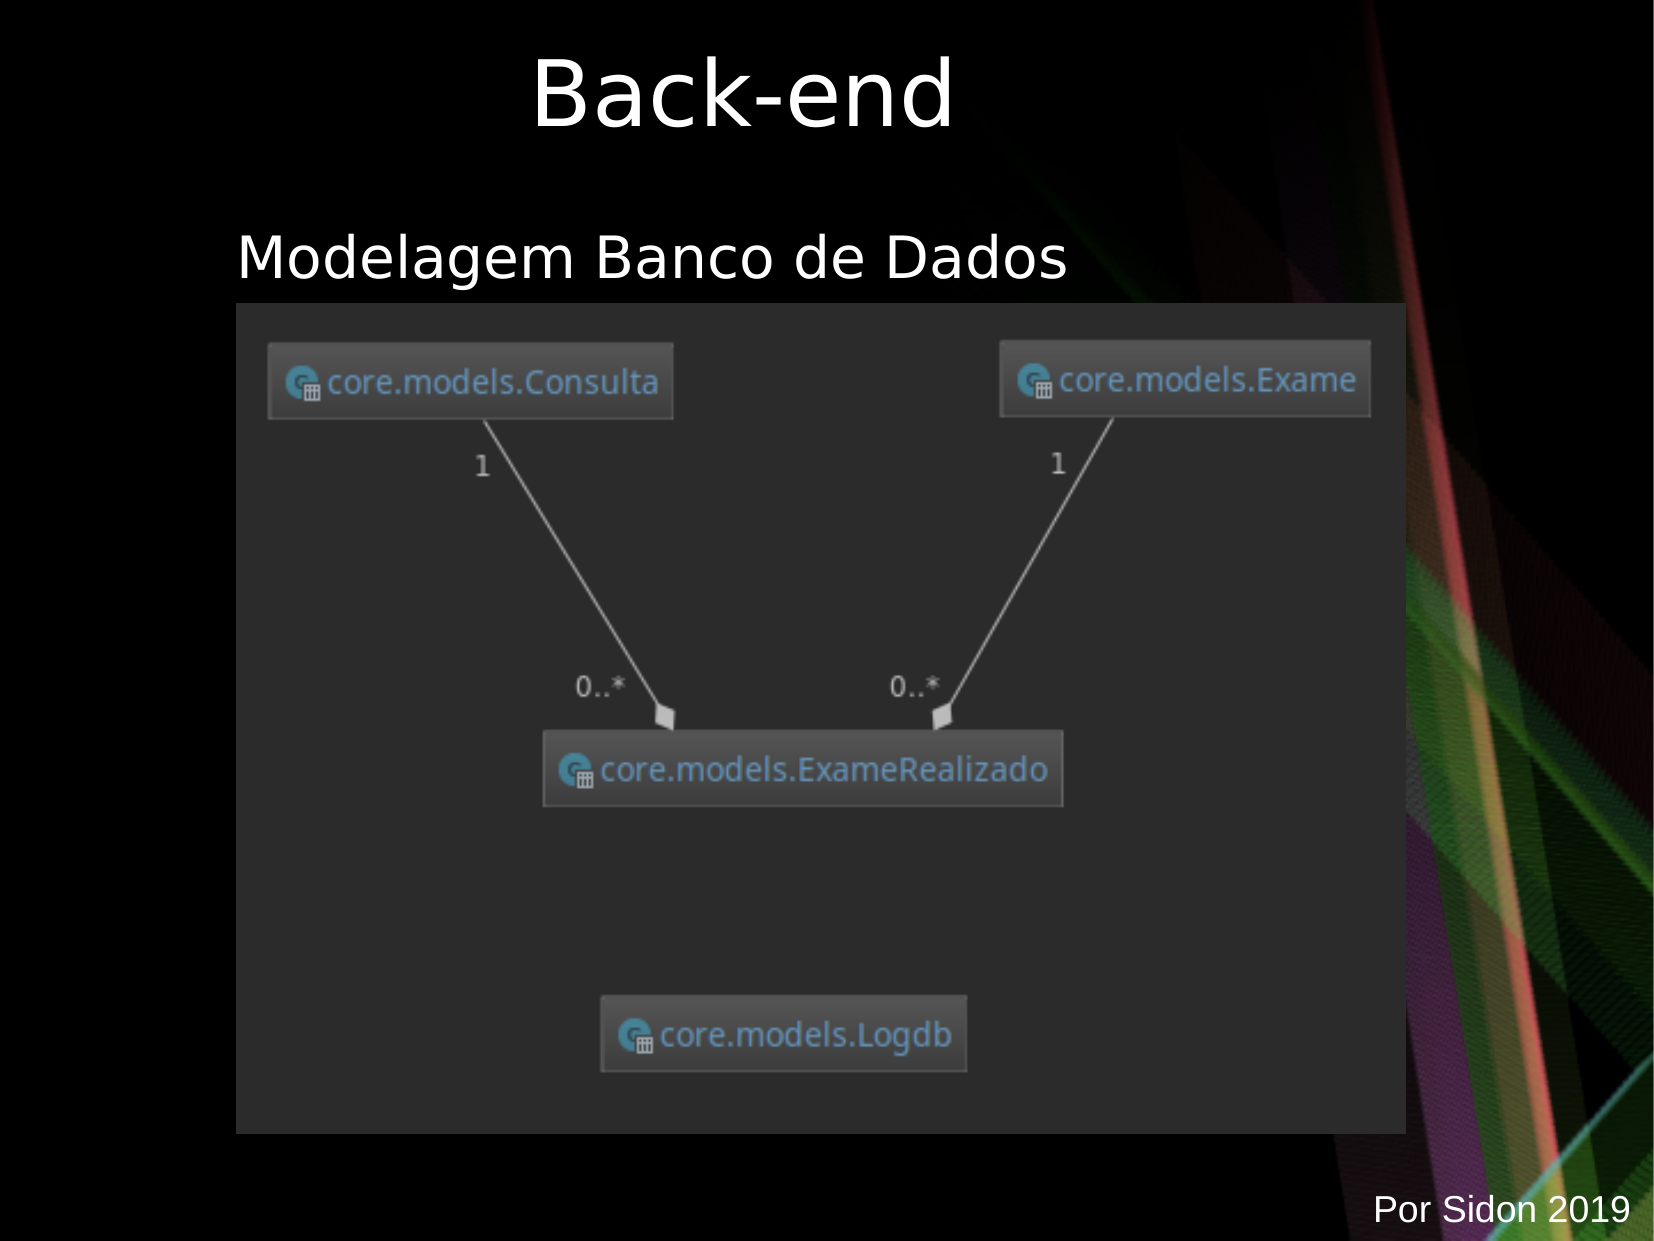

Back-end
# Modelagem Banco de Dados
Por Sidon 2019